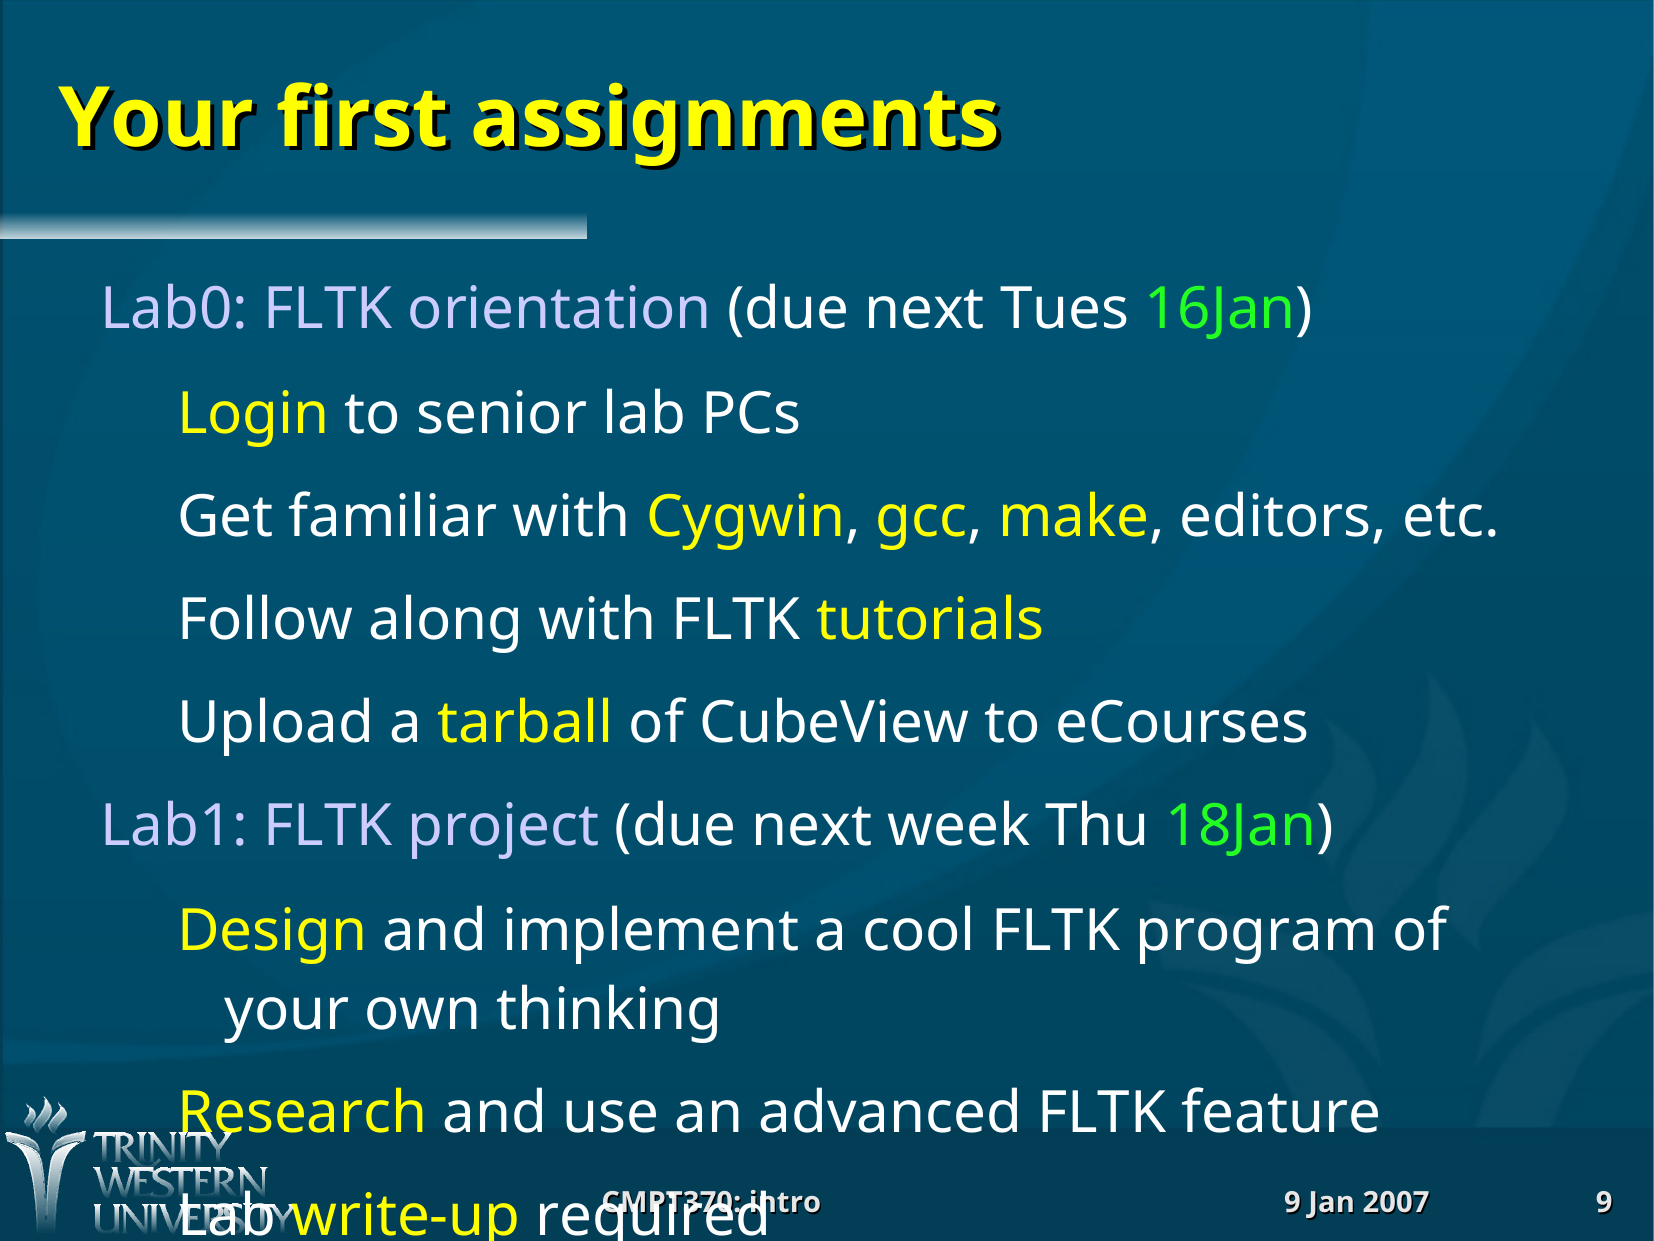

# Your first assignments
Lab0: FLTK orientation (due next Tues 16Jan)
Login to senior lab PCs
Get familiar with Cygwin, gcc, make, editors, etc.
Follow along with FLTK tutorials
Upload a tarball of CubeView to eCourses
Lab1: FLTK project (due next week Thu 18Jan)
Design and implement a cool FLTK program of your own thinking
Research and use an advanced FLTK feature
Lab write-up required
CMPT370: intro
9 Jan 2007
9